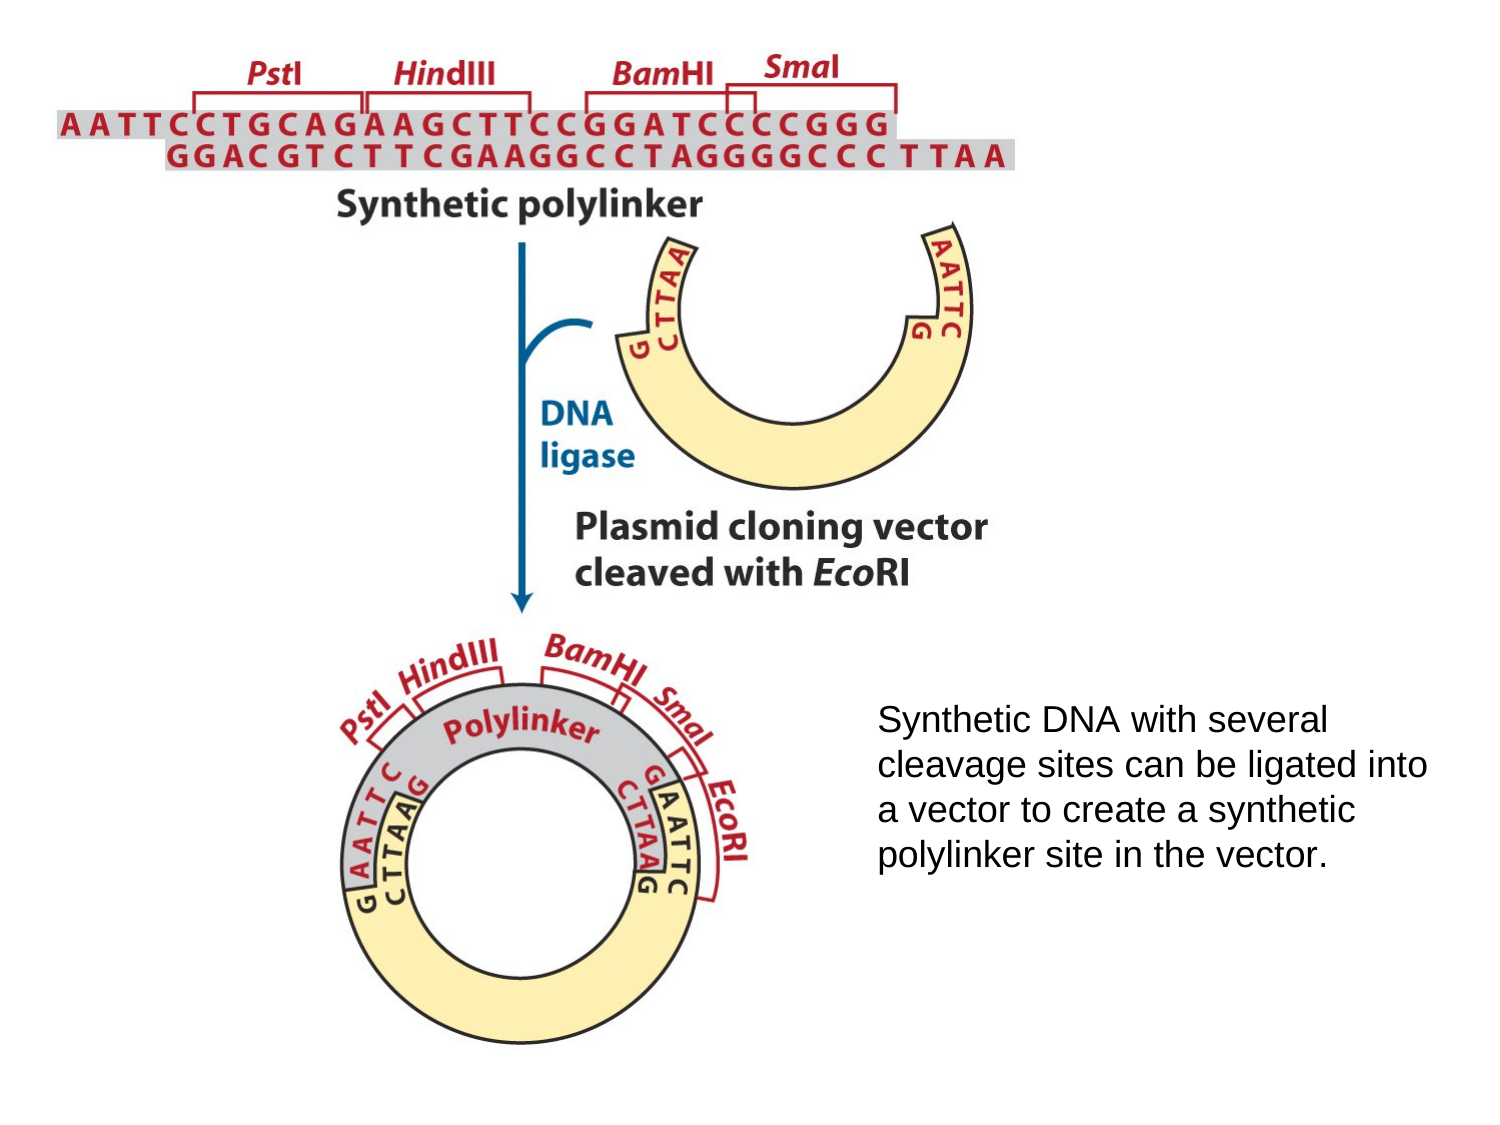

Synthetic DNA with several cleavage sites can be ligated into a vector to create a synthetic polylinker site in the vector.